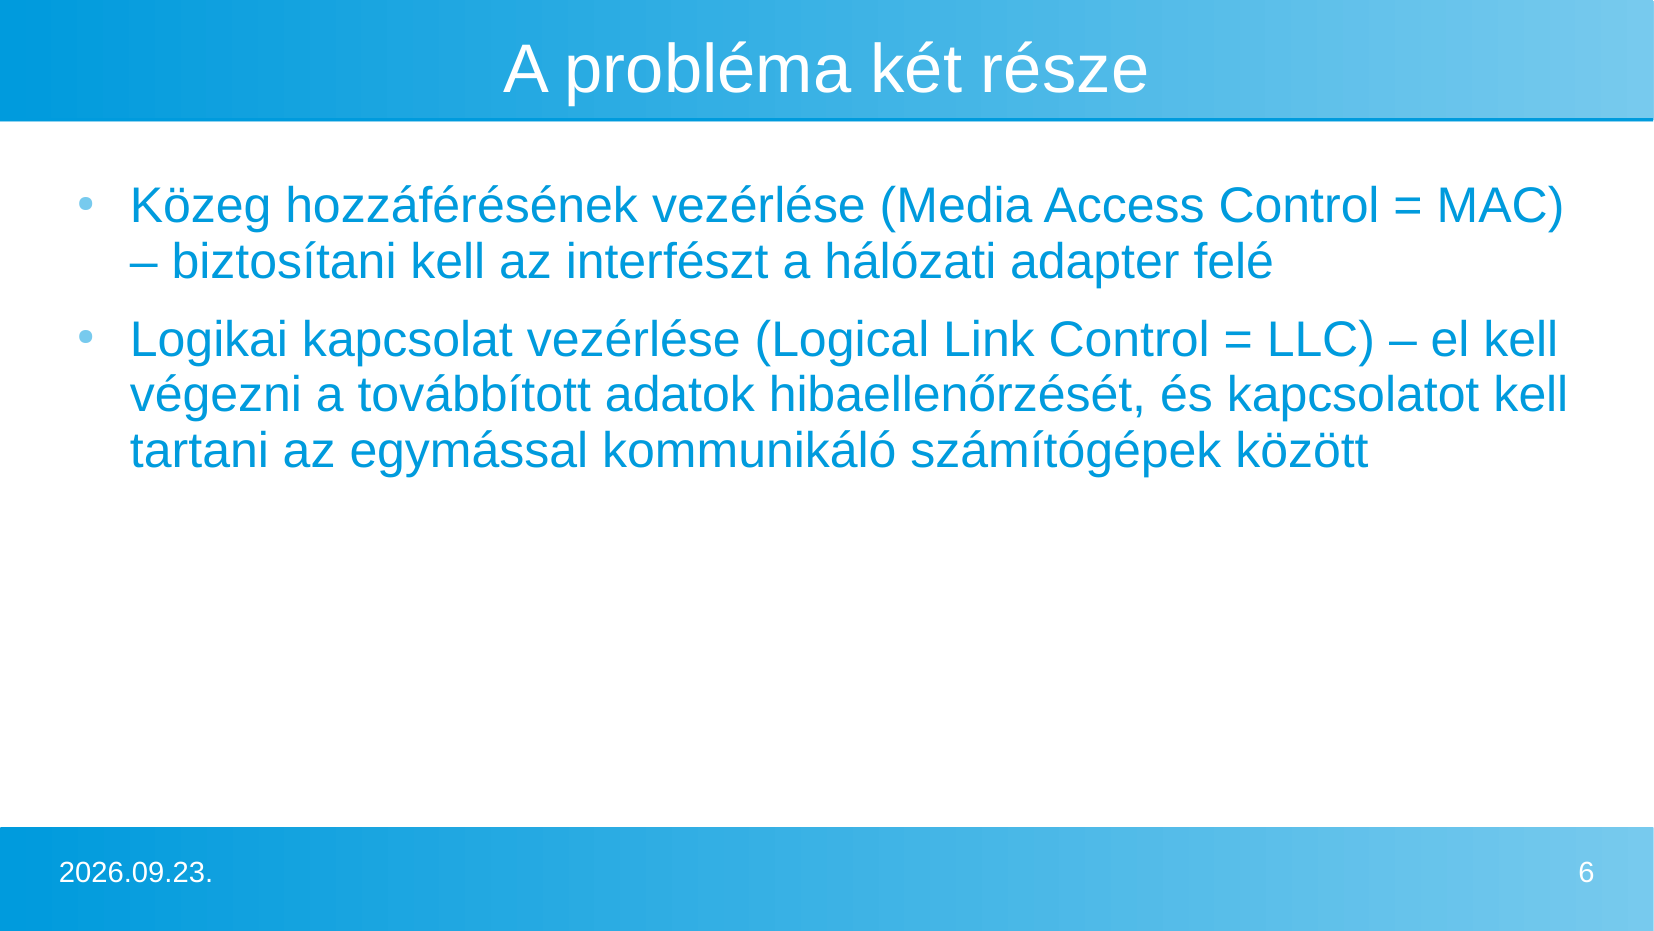

# A probléma két része
Közeg hozzáférésének vezérlése (Media Access Control = MAC) – biztosítani kell az interfészt a hálózati adapter felé
Logikai kapcsolat vezérlése (Logical Link Control = LLC) – el kell végezni a továbbított adatok hibaellenőrzését, és kapcsolatot kell tartani az egymással kommunikáló számítógépek között
6